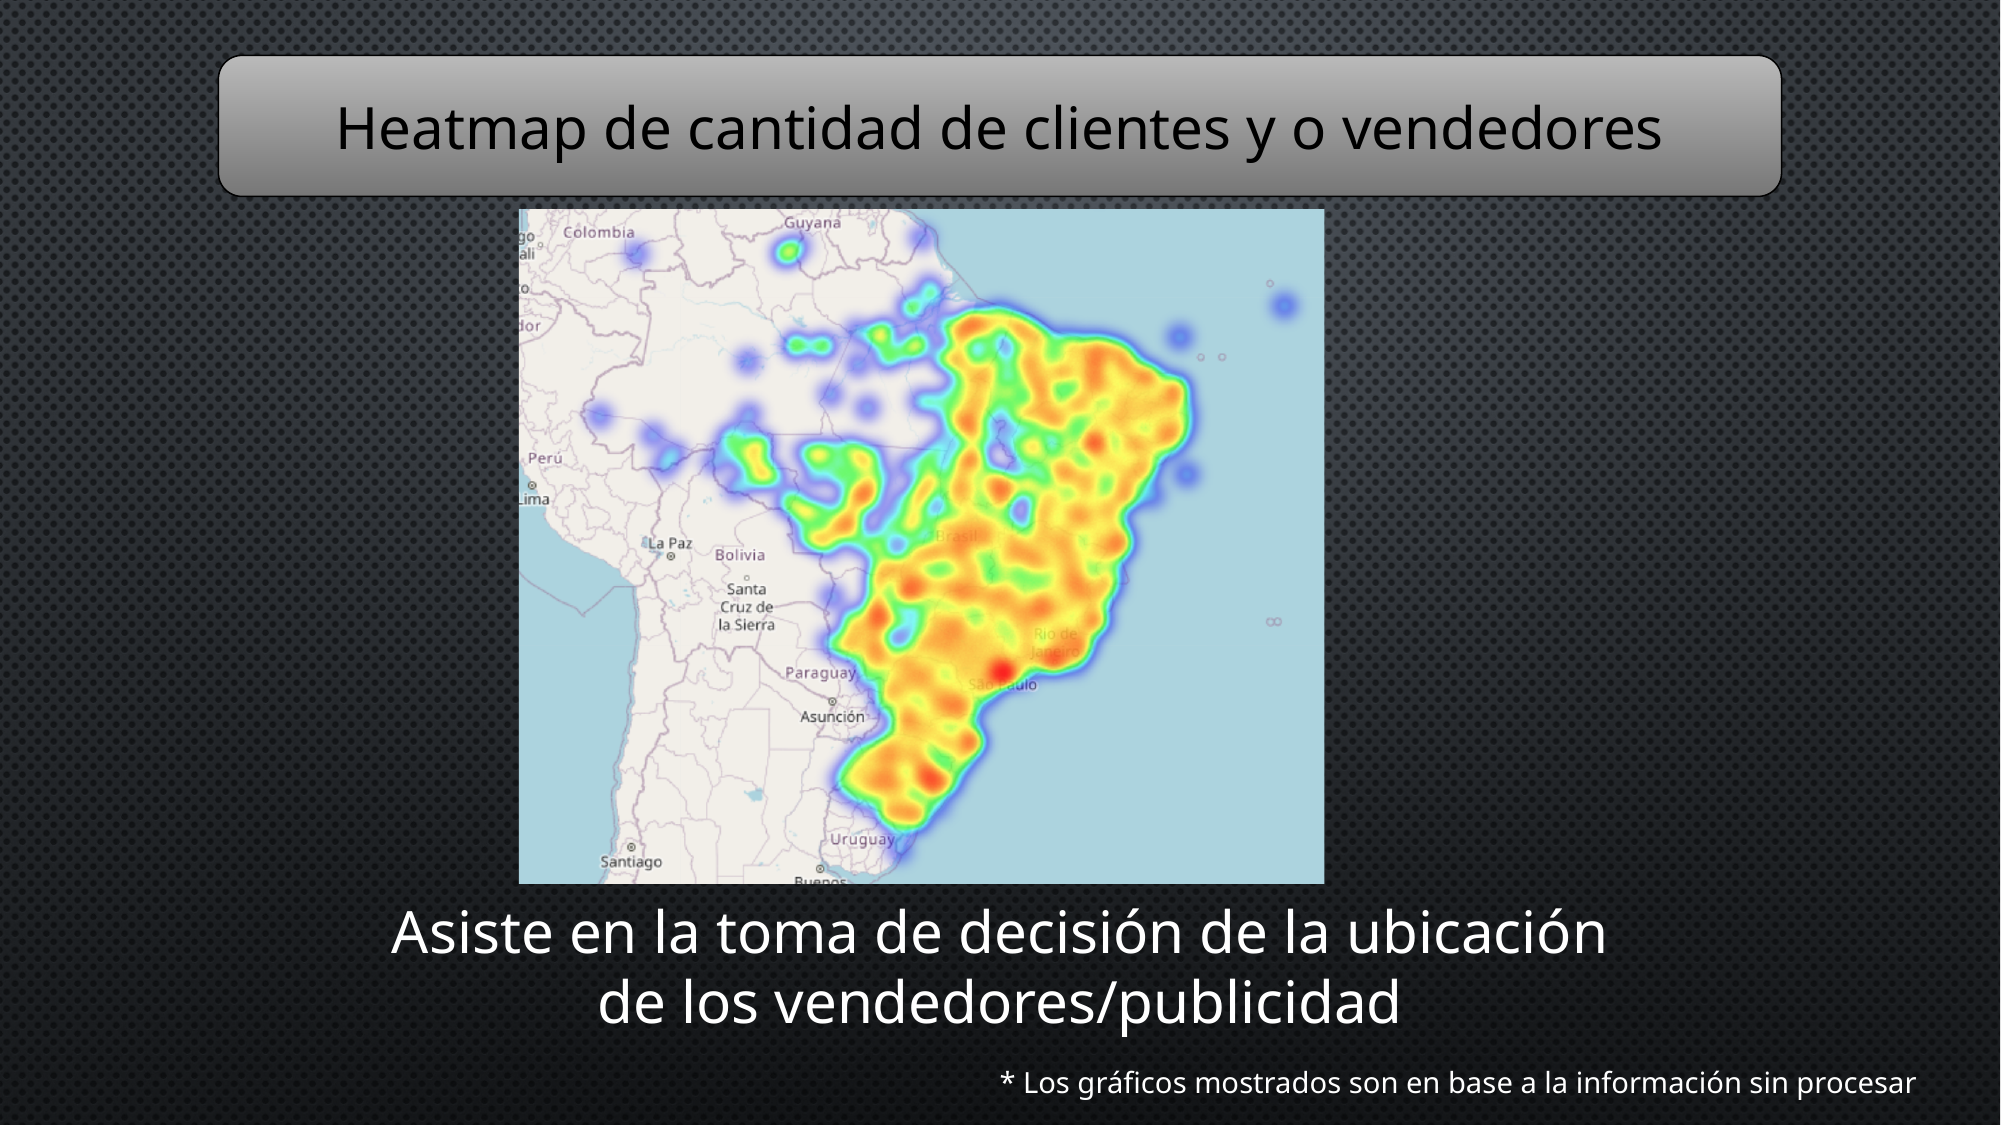

Heatmap de cantidad de clientes y o vendedores
Asiste en la toma de decisión de la ubicación de los vendedores/publicidad
* Los gráficos mostrados son en base a la información sin procesar